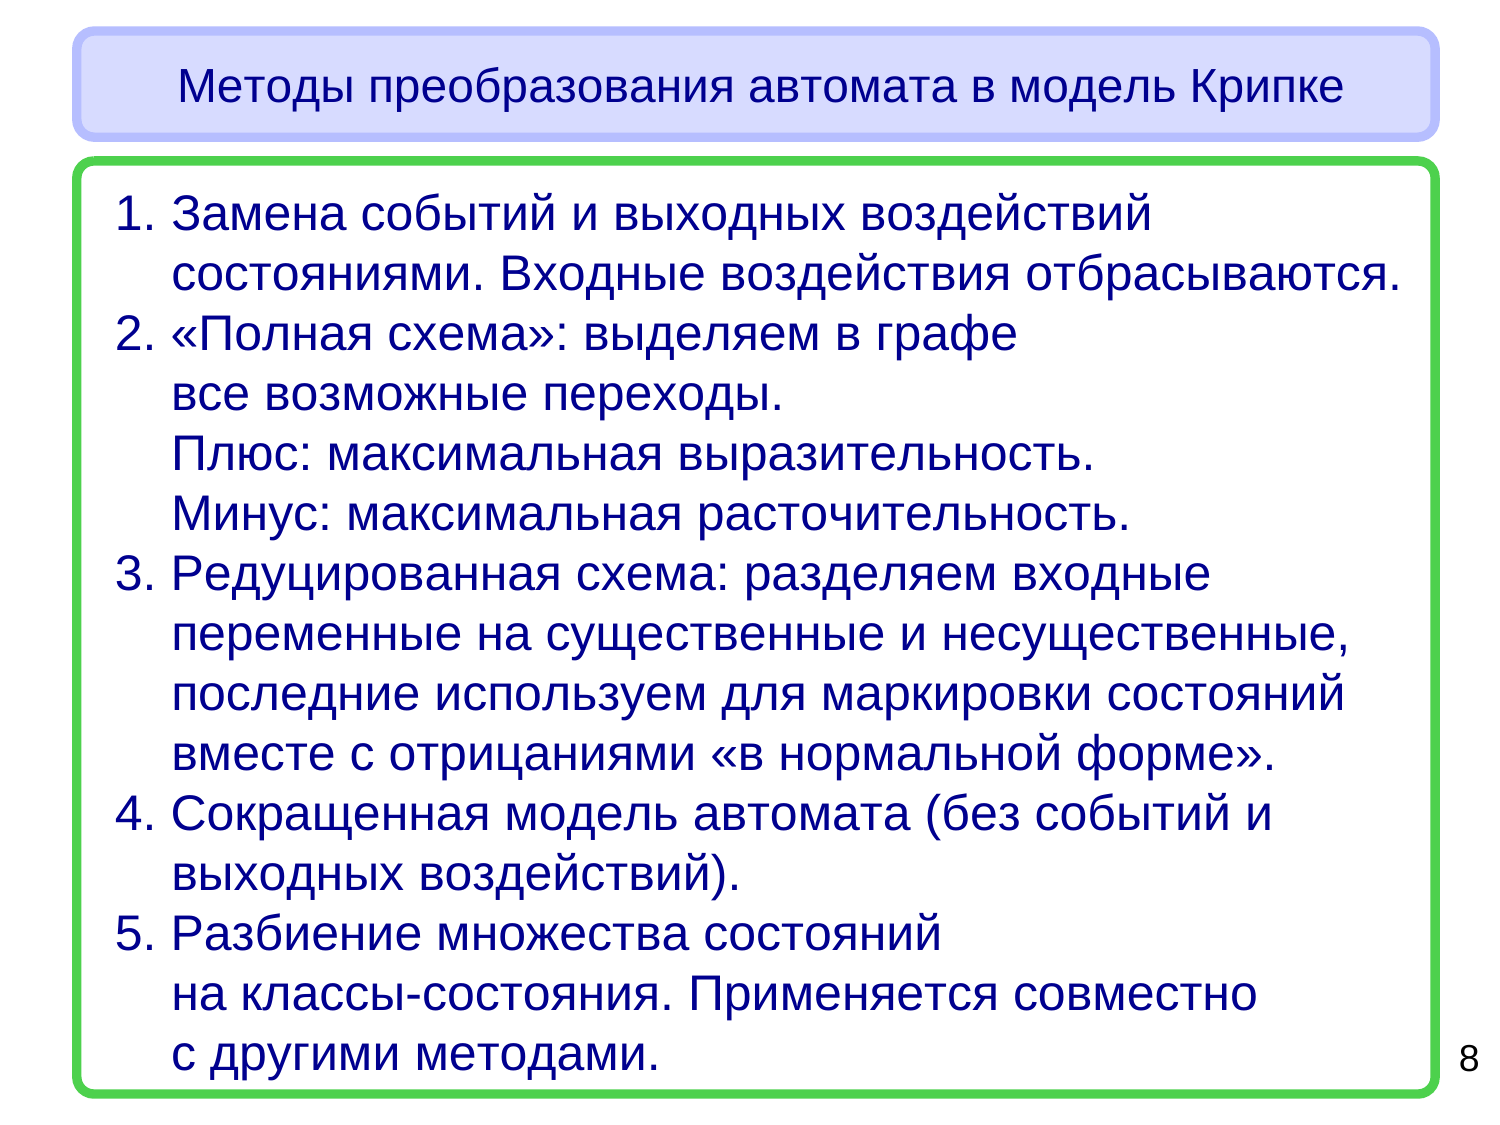

# Методы преобразования автомата в модель Крипке
Замена событий и выходных воздействий состояниями. Входные воздействия отбрасываются.
2. «Полная схема»: выделяем в графе
 все возможные переходы.
 Плюс: максимальная выразительность.
 Минус: максимальная расточительность.
3. Редуцированная схема: разделяем входные переменные на существенные и несущественные, последние используем для маркировки состояний вместе с отрицаниями «в нормальной форме».
4. Сокращенная модель автомата (без событий и выходных воздействий).
5. Разбиение множества состояний
на классы-состояния. Применяется совместно
 с другими методами.
8